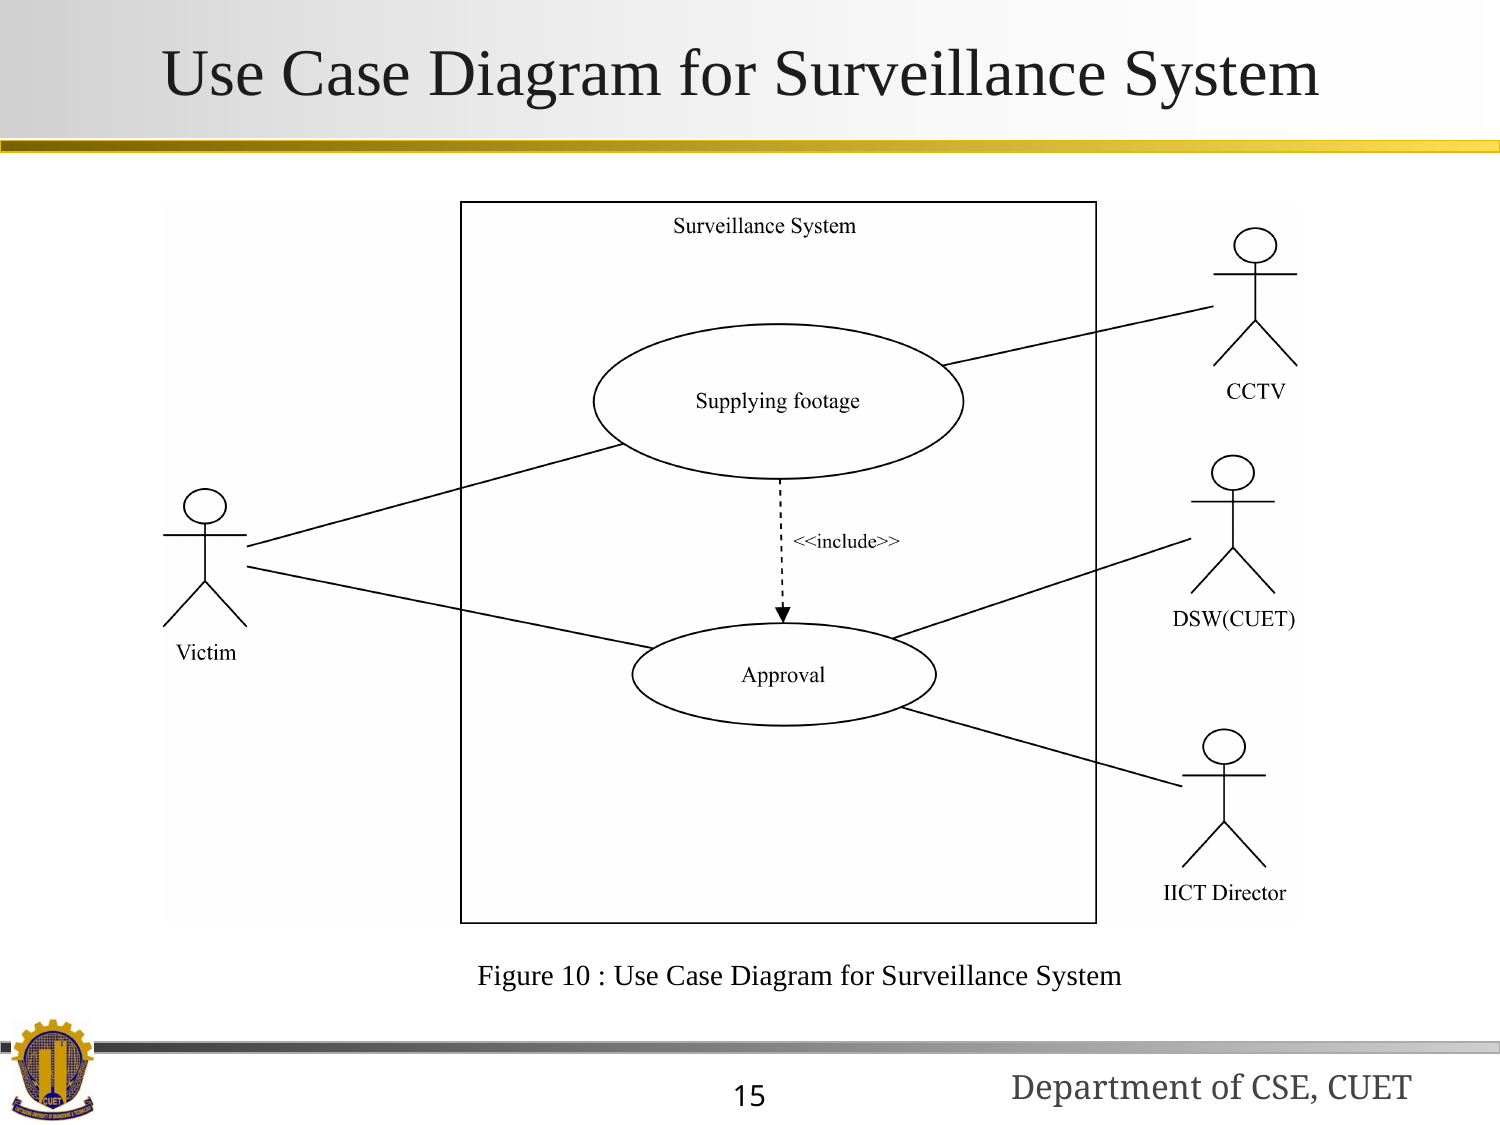

# Use Case Diagram for Surveillance System
 Figure 10 : Use Case Diagram for Surveillance System